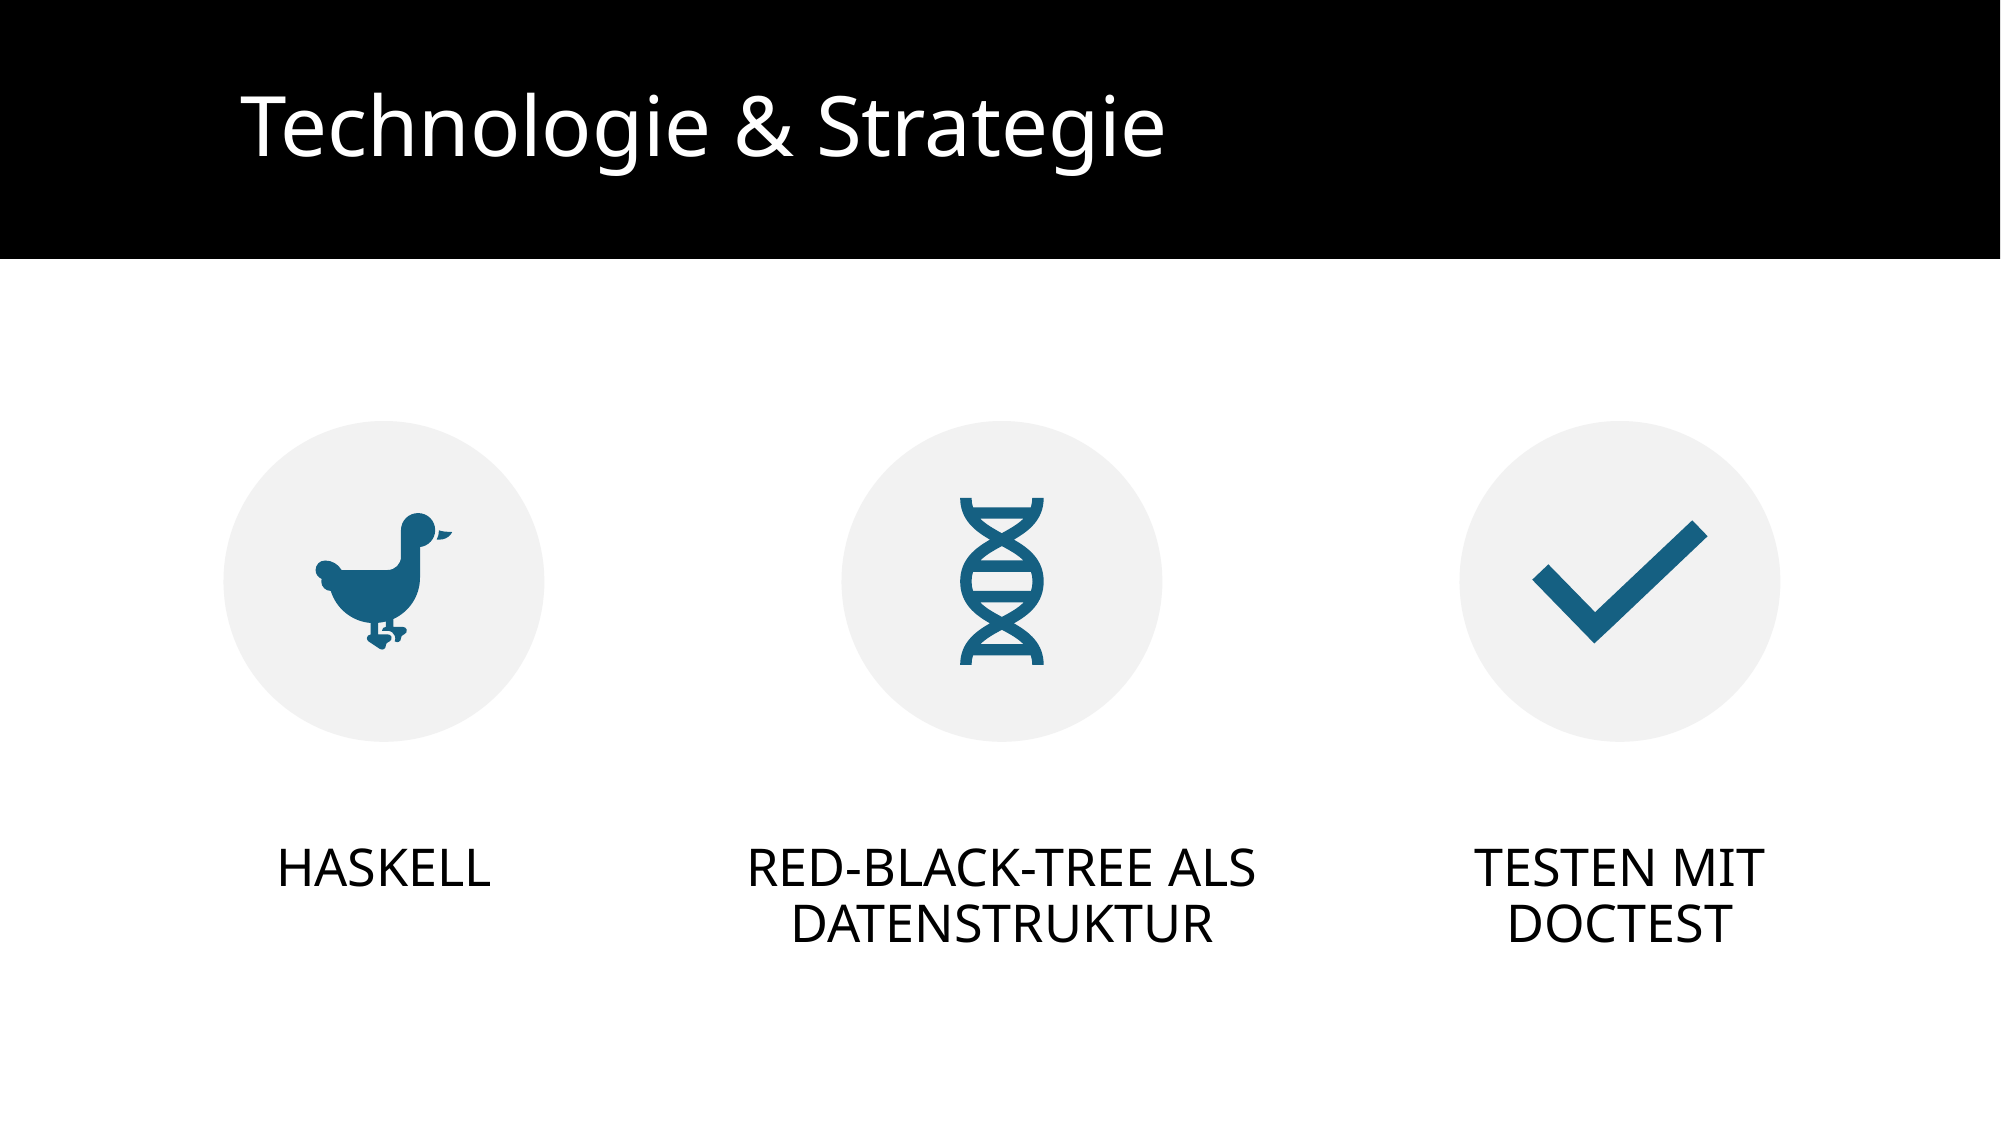

# Technologie & Strategie
Haskell
Red-Black-Tree als Datenstruktur
Testen mit Doctest